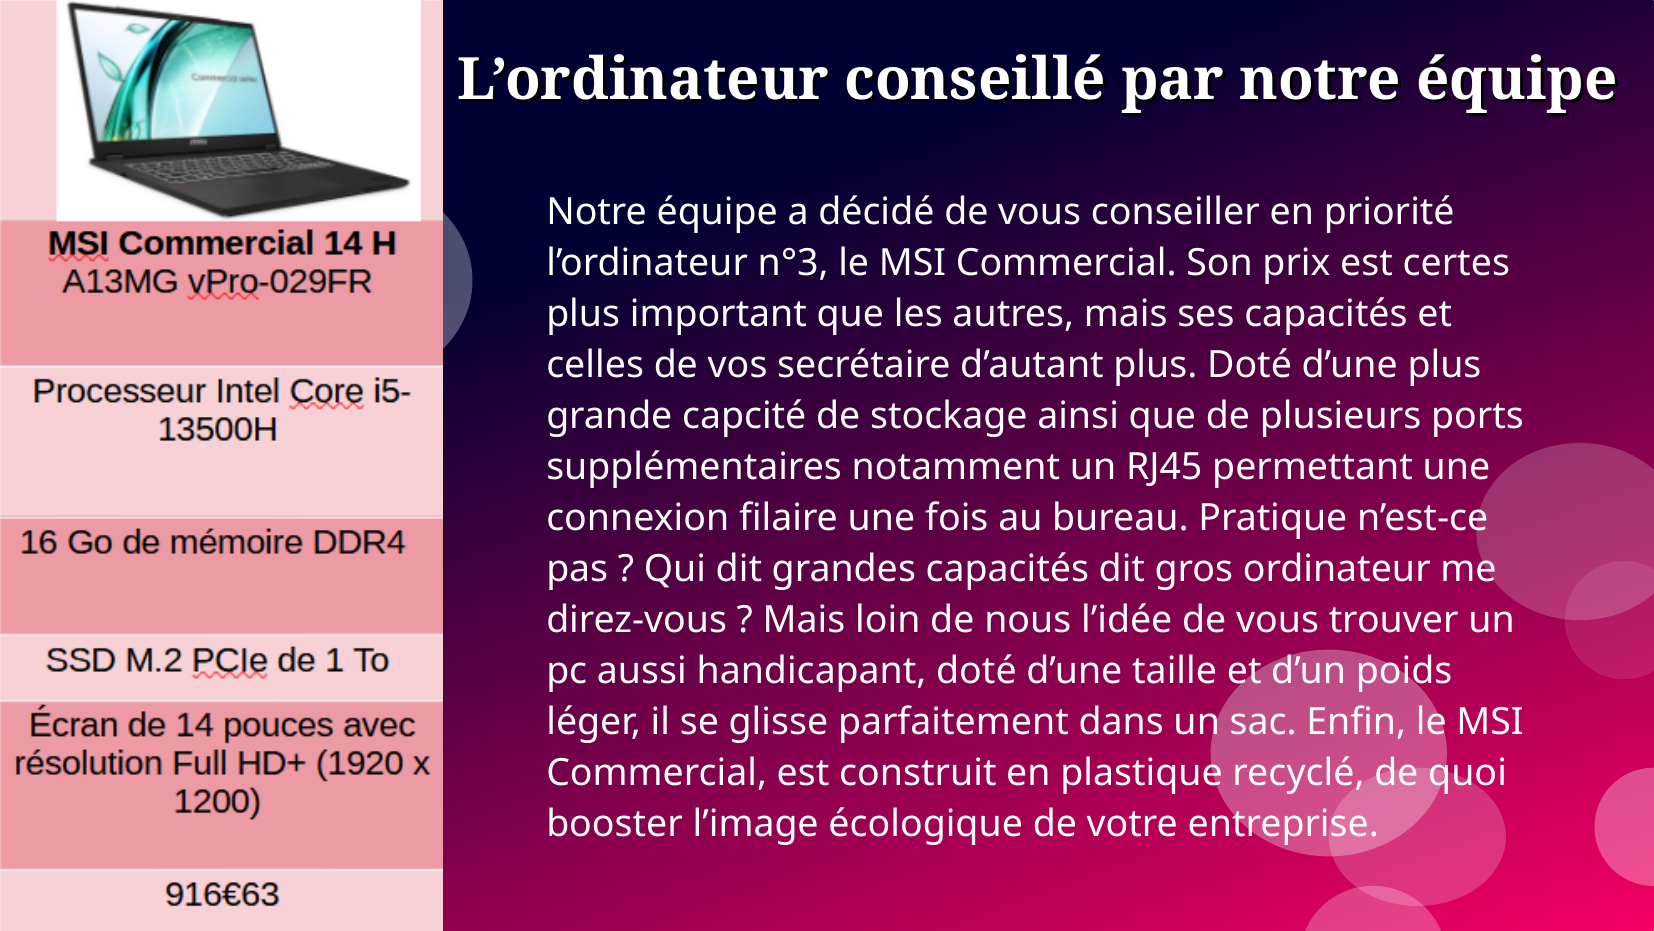

L’ordinateur conseillé par notre équipe
Notre équipe a décidé de vous conseiller en priorité l’ordinateur n°3, le MSI Commercial. Son prix est certes plus important que les autres, mais ses capacités et celles de vos secrétaire d’autant plus. Doté d’une plus grande capcité de stockage ainsi que de plusieurs ports supplémentaires notamment un RJ45 permettant une connexion filaire une fois au bureau. Pratique n’est-ce pas ? Qui dit grandes capacités dit gros ordinateur me direz-vous ? Mais loin de nous l’idée de vous trouver un pc aussi handicapant, doté d’une taille et d’un poids léger, il se glisse parfaitement dans un sac. Enfin, le MSI Commercial, est construit en plastique recyclé, de quoi booster l’image écologique de votre entreprise.